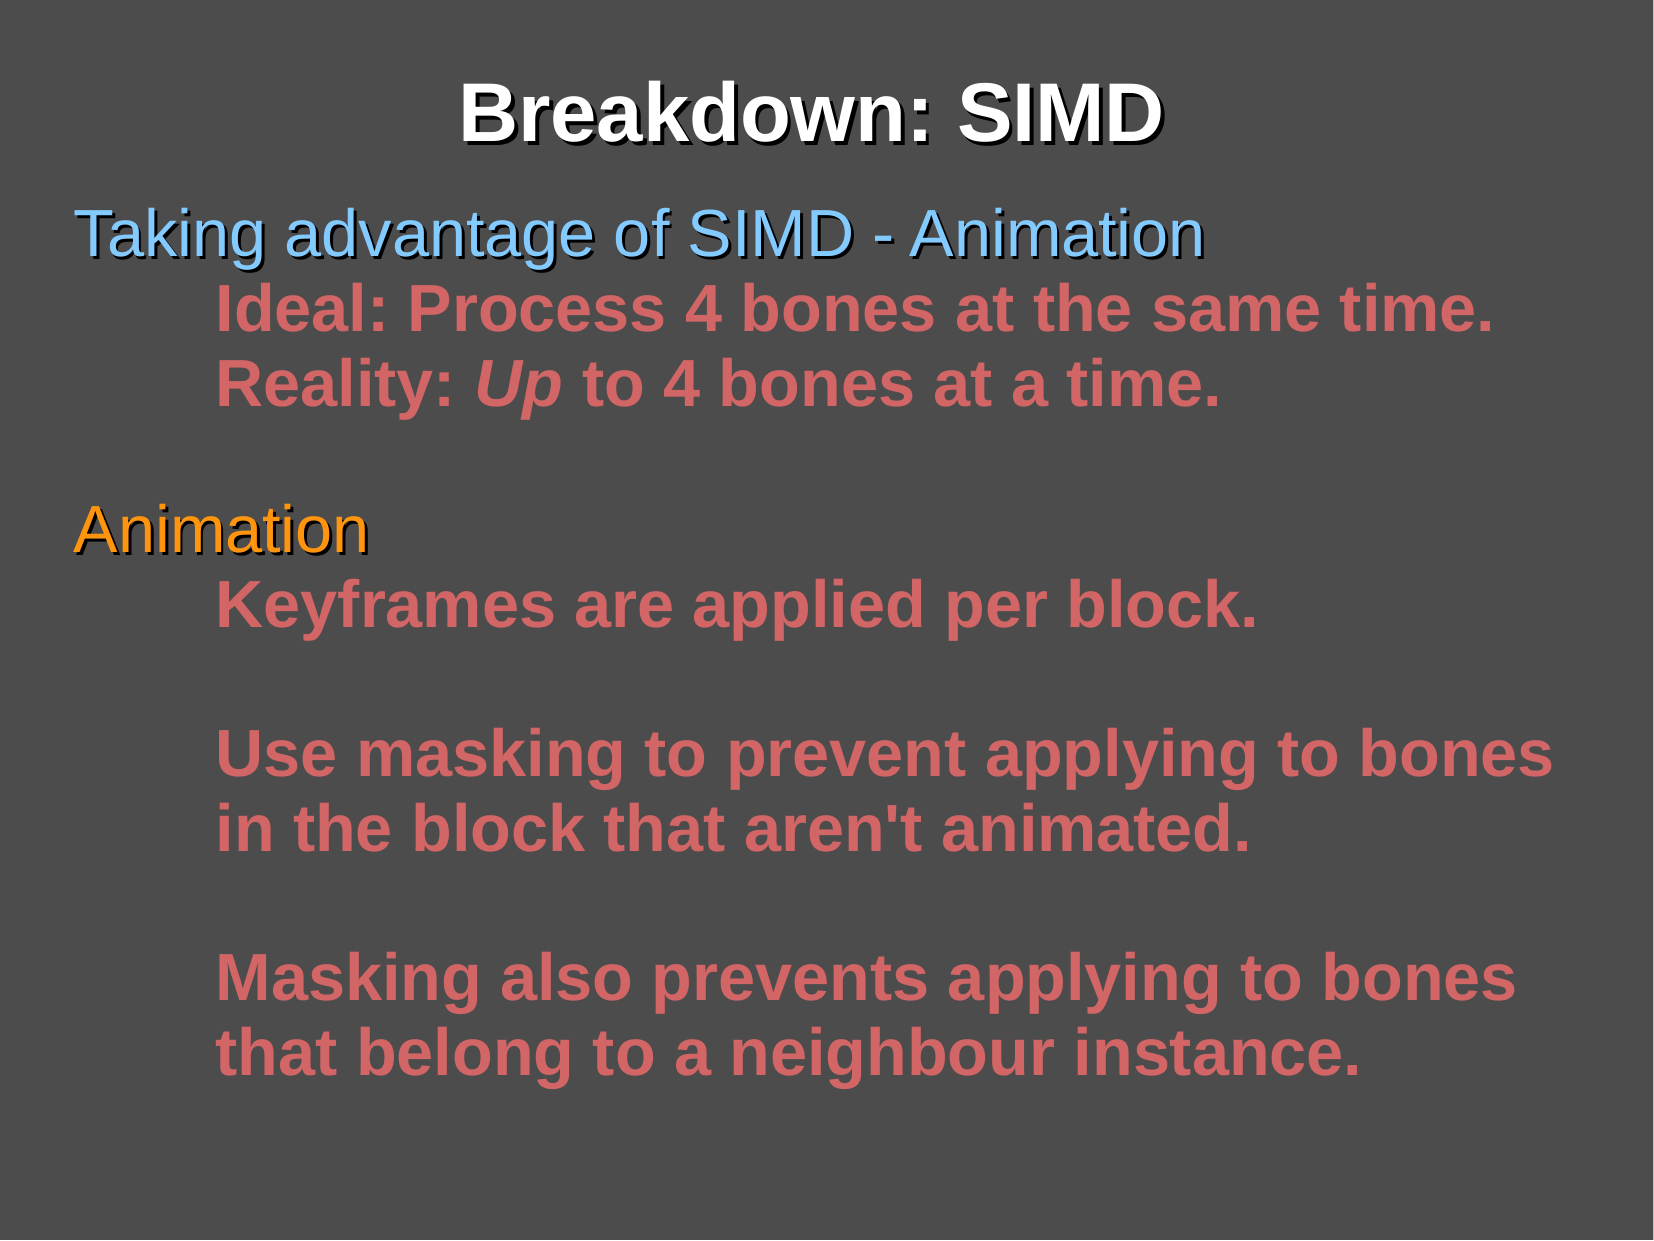

Breakdown: SIMD
Taking advantage of SIMD - Animation
Ideal: Process 4 bones at the same time.
Reality: Up to 4 bones at a time.
Animation
Keyframes are applied per block.
Use masking to prevent applying to bones in the block that aren't animated.
Masking also prevents applying to bones that belong to a neighbour instance.